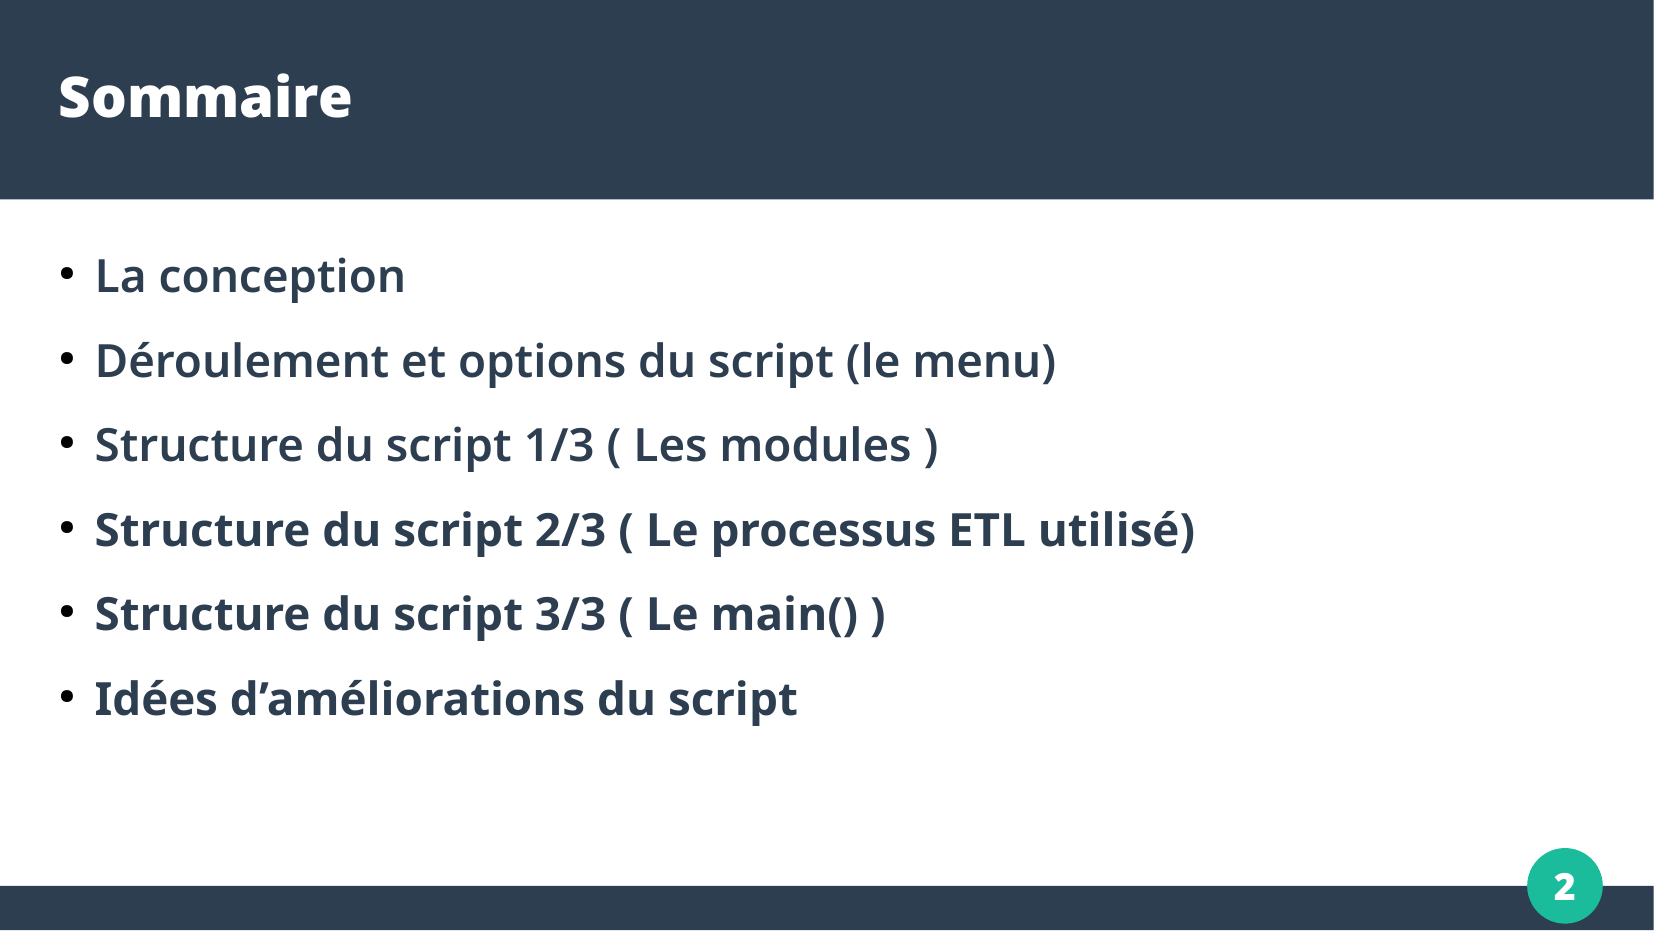

# Sommaire
La conception
Déroulement et options du script (le menu)
Structure du script 1/3 ( Les modules )
Structure du script 2/3 ( Le processus ETL utilisé)
Structure du script 3/3 ( Le main() )
Idées d’améliorations du script